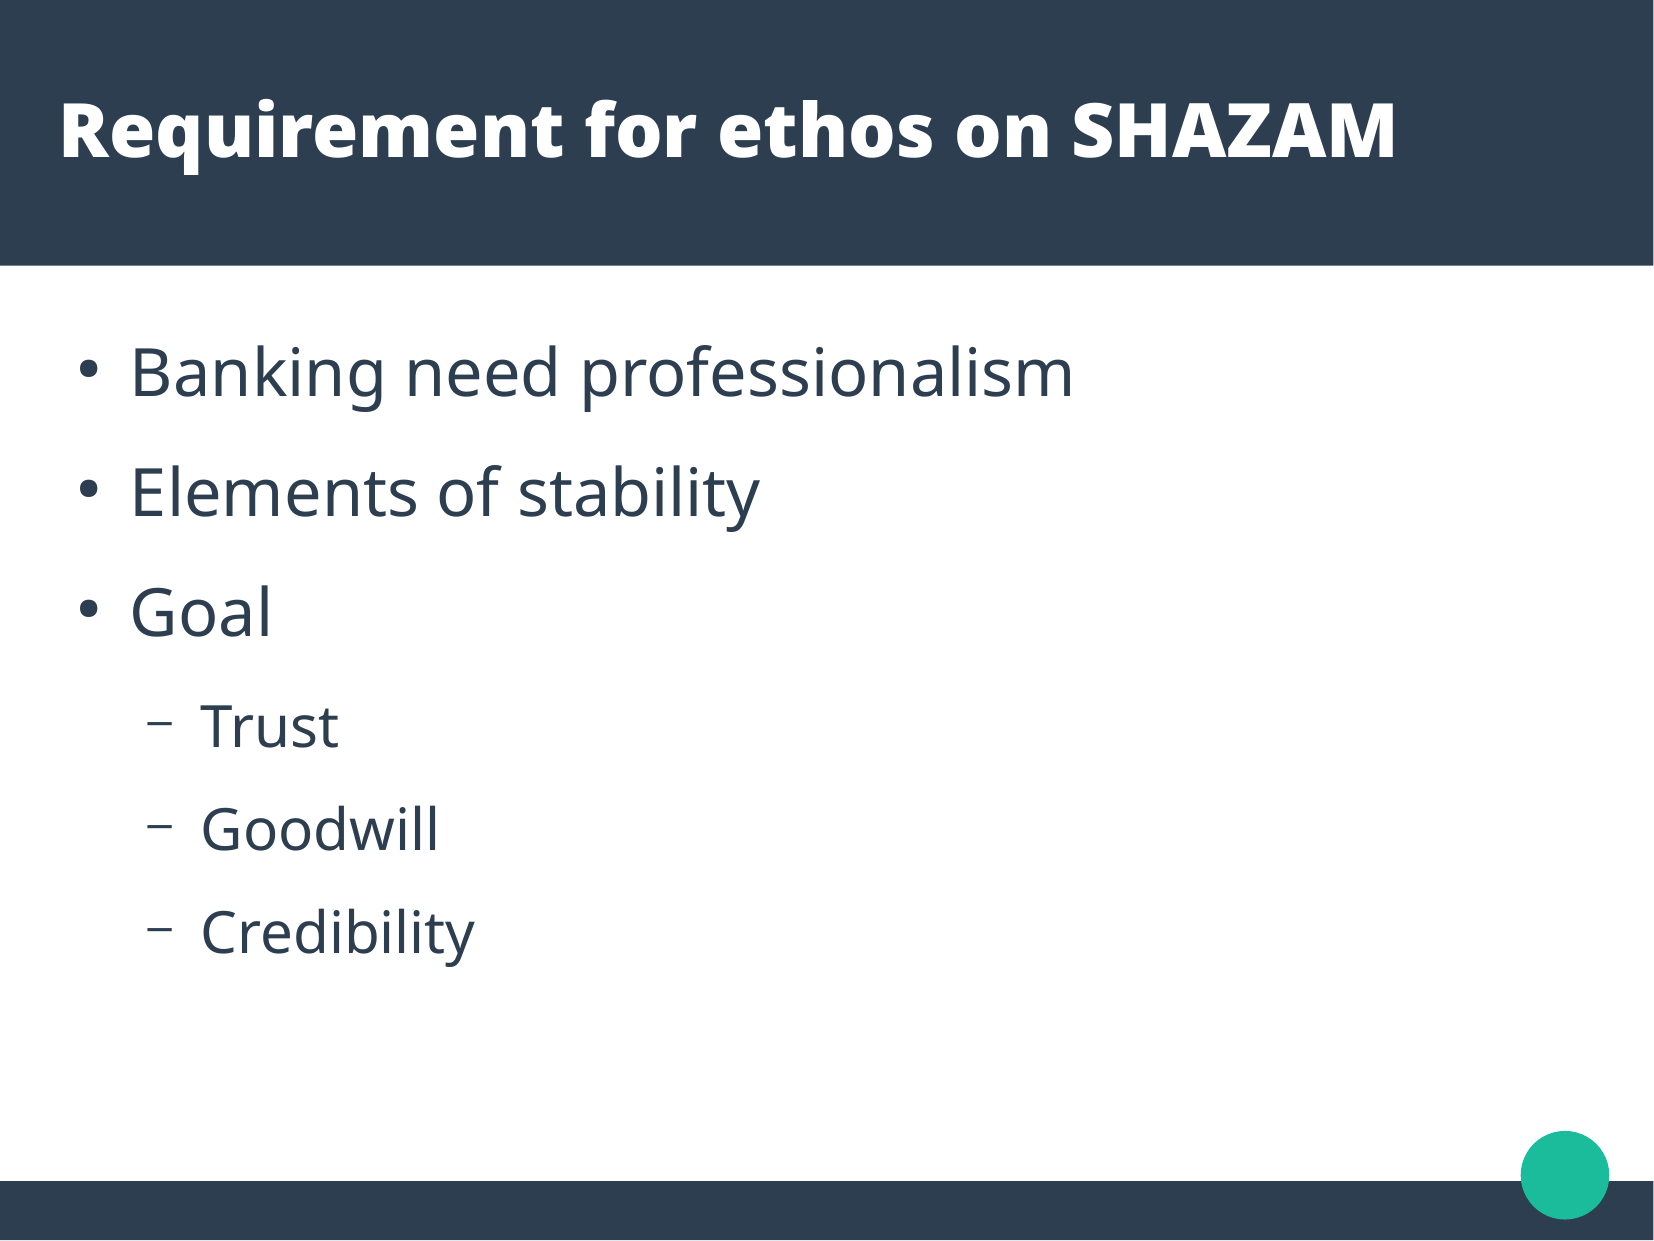

# Requirement for ethos on SHAZAM
Banking need professionalism
Elements of stability
Goal
Trust
Goodwill
Credibility